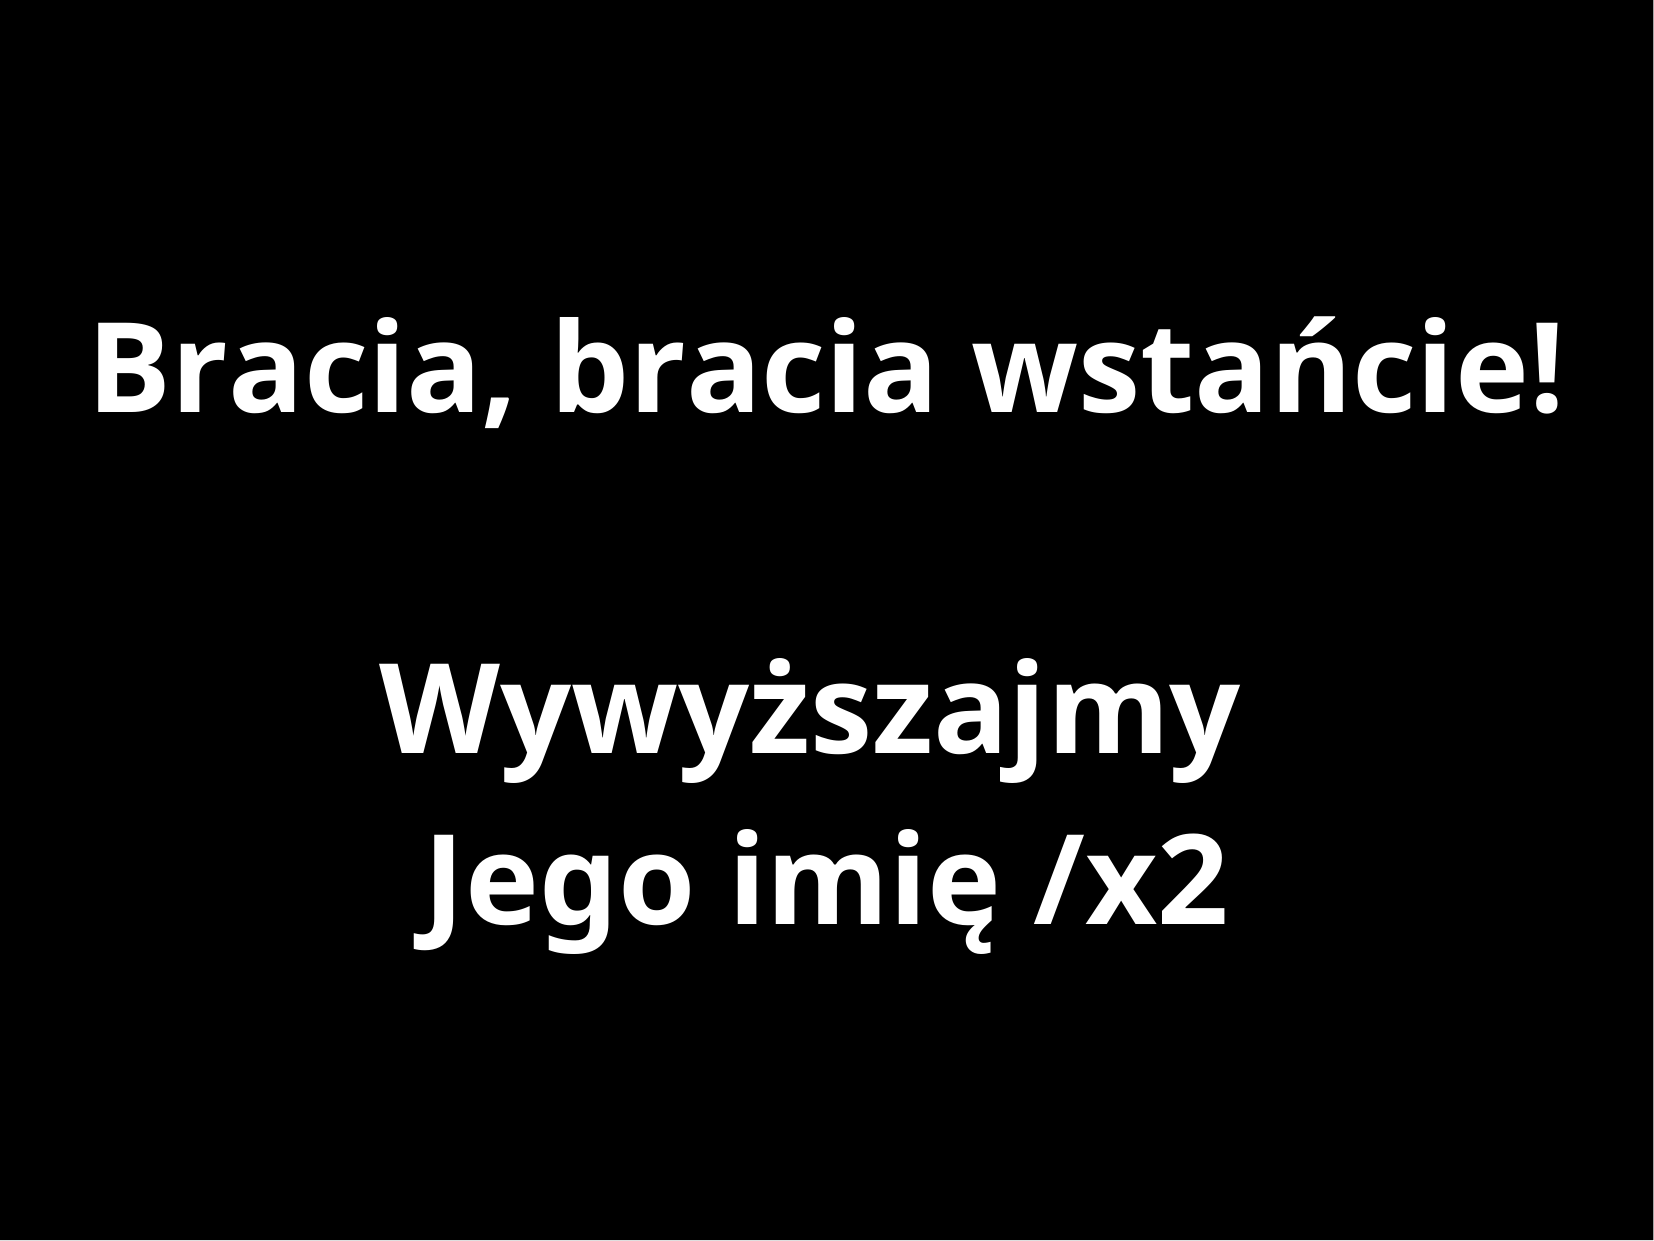

# Bracia, bracia wstańcie! Wywyższajmy Jego imię /x2